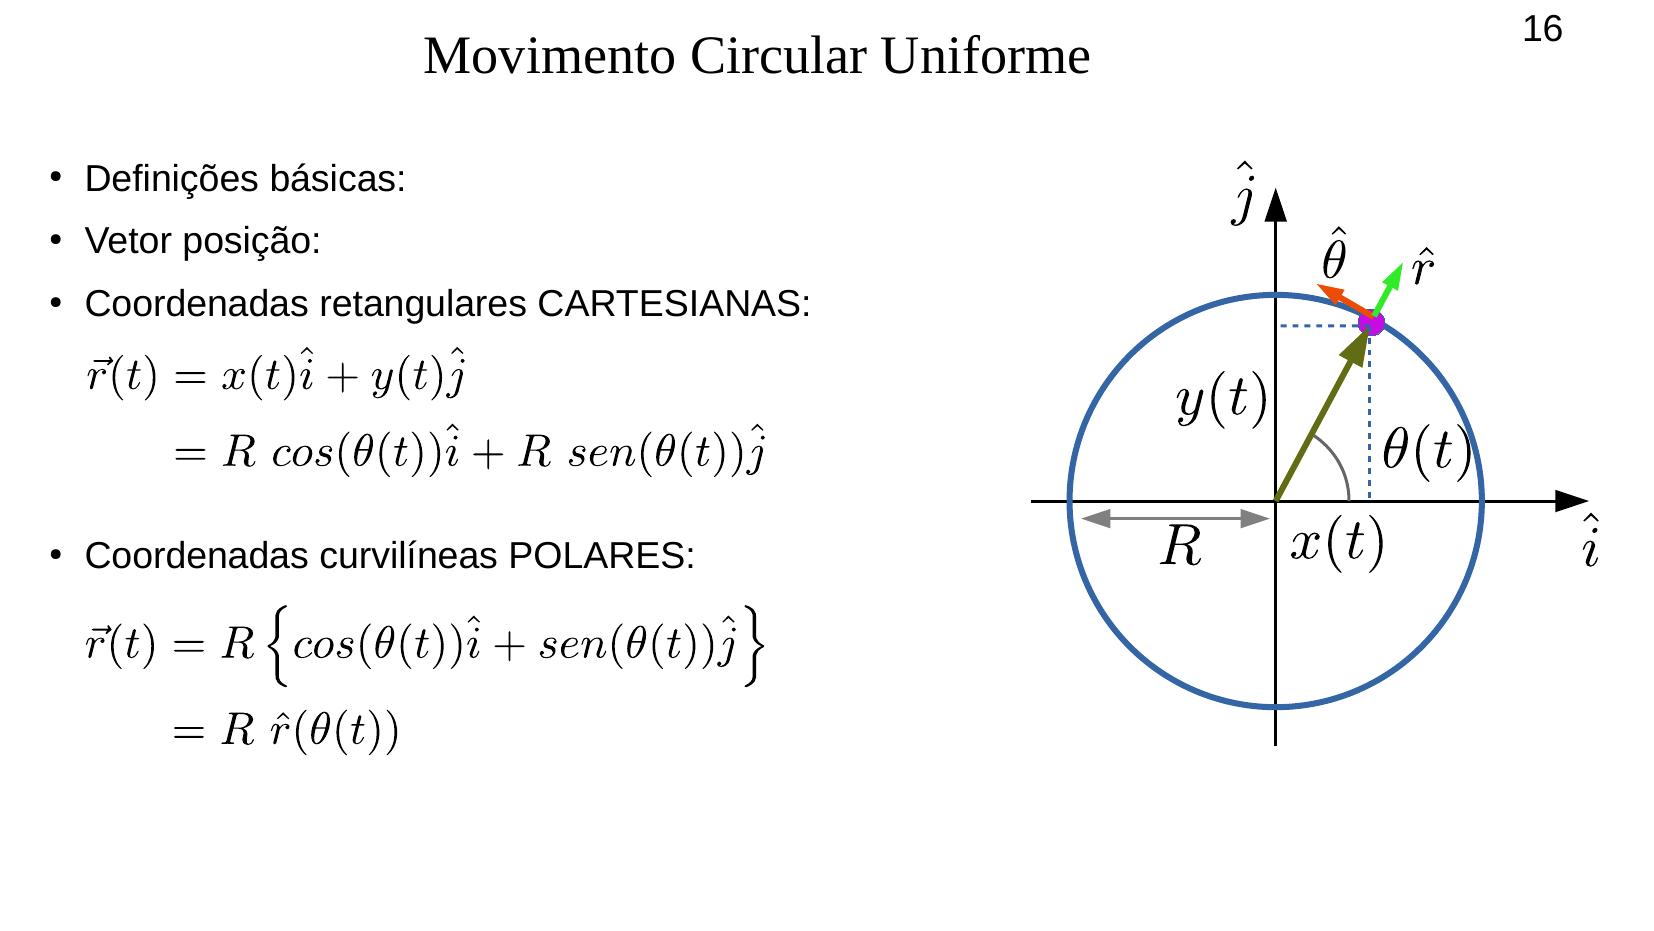

Movimento Circular Uniforme
Definições básicas:
Vetor posição:
Coordenadas retangulares CARTESIANAS:
Coordenadas curvilíneas POLARES: